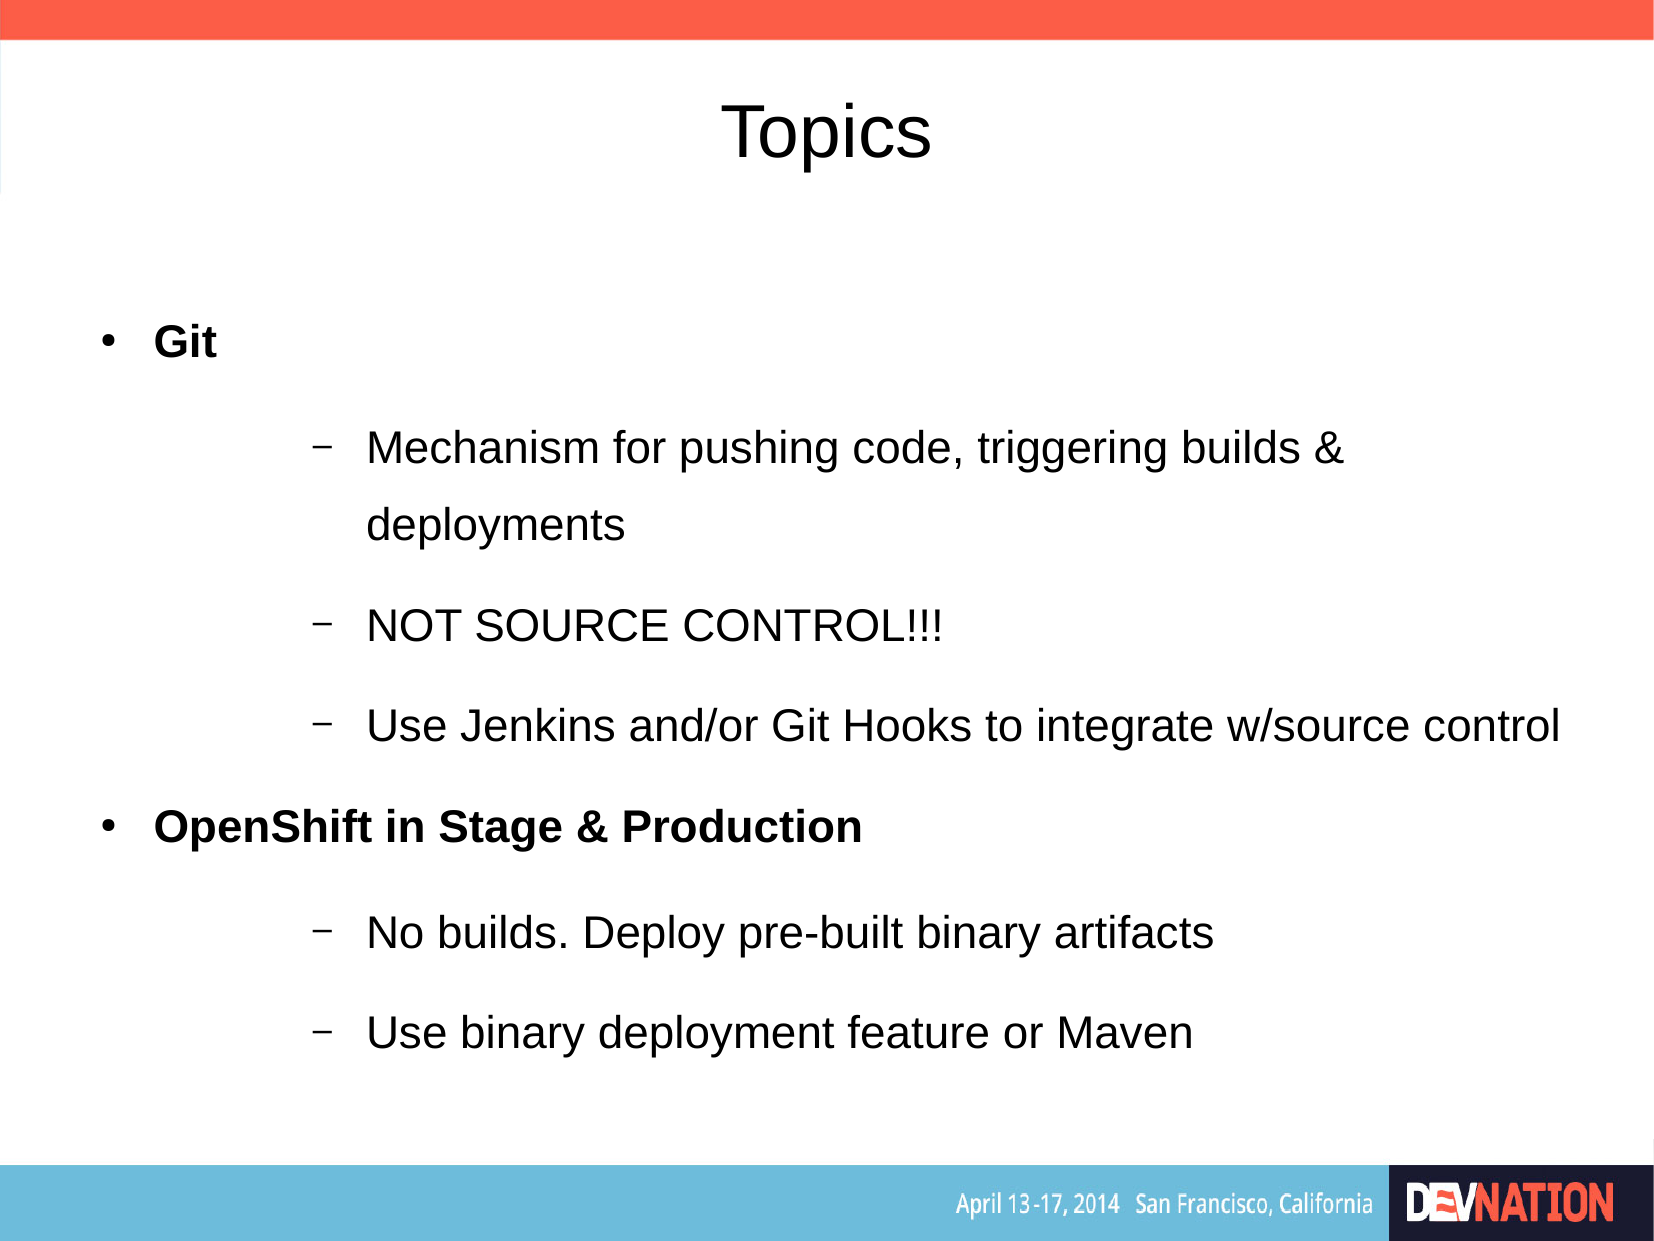

# Topics
Git
Mechanism for pushing code, triggering builds & deployments
NOT SOURCE CONTROL!!!
Use Jenkins and/or Git Hooks to integrate w/source control
OpenShift in Stage & Production
No builds. Deploy pre-built binary artifacts
Use binary deployment feature or Maven